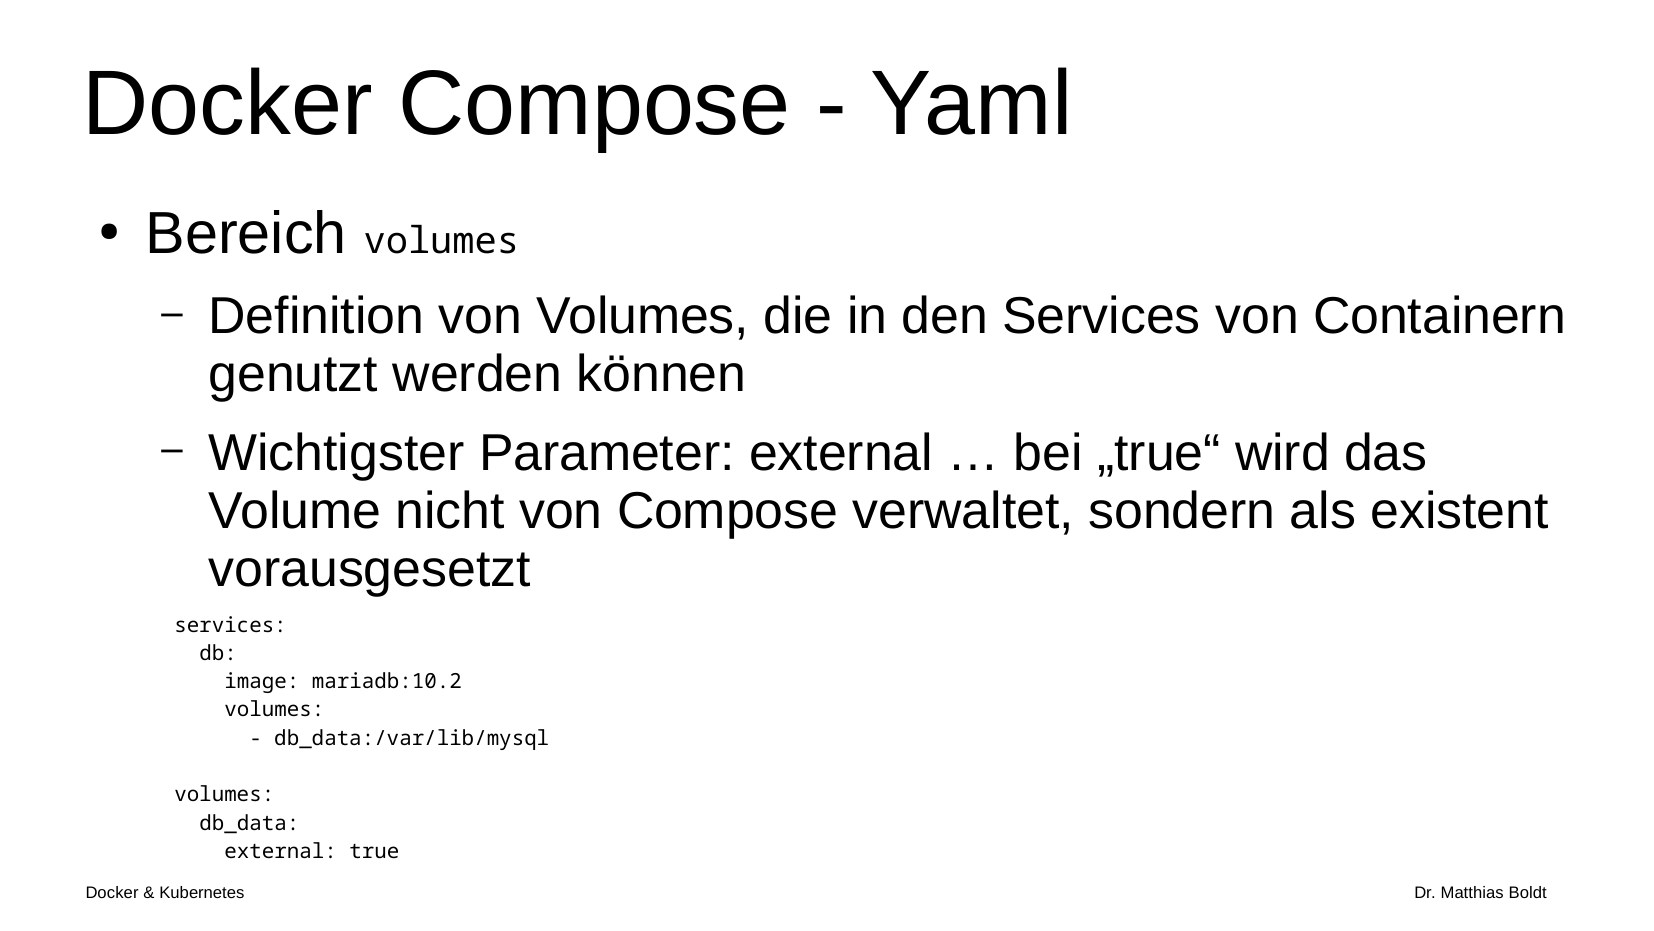

# Docker Compose - Yaml
Bereich volumes
Definition von Volumes, die in den Services von Containern genutzt werden können
Wichtigster Parameter: external … bei „true“ wird das Volume nicht von Compose verwaltet, sondern als existent vorausgesetzt
services:
 db:
 image: mariadb:10.2
 volumes:
 - db_data:/var/lib/mysql
volumes:
 db_data:
 external: true
Docker & Kubernetes																Dr. Matthias Boldt